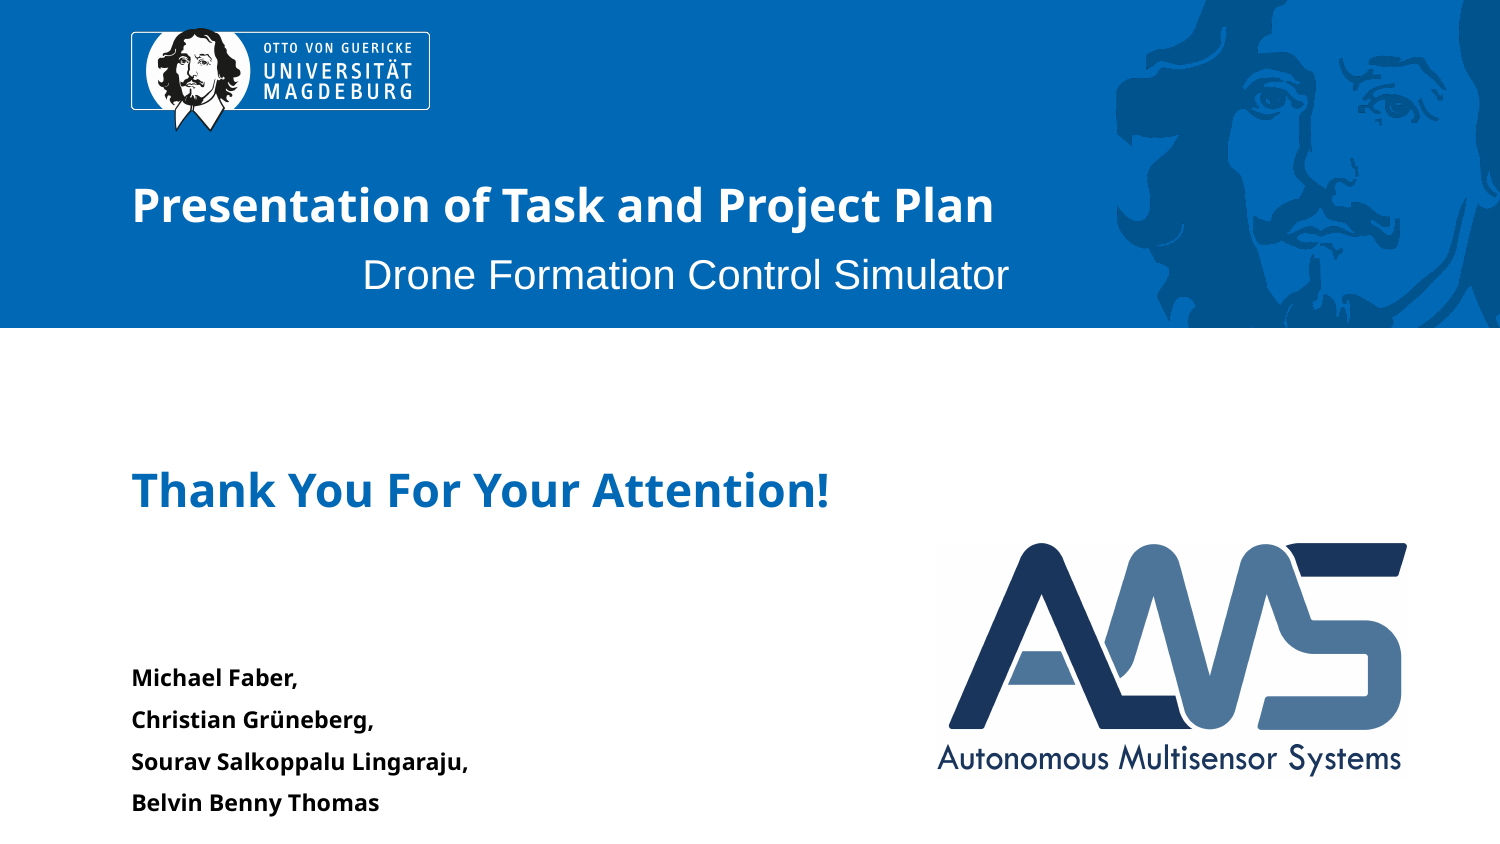

Presentation of Task and Project Plan
# Drone Formation Control Simulator
Thank You For Your Attention!
Michael Faber,
Christian Grüneberg,
Sourav Salkoppalu Lingaraju,
Belvin Benny Thomas